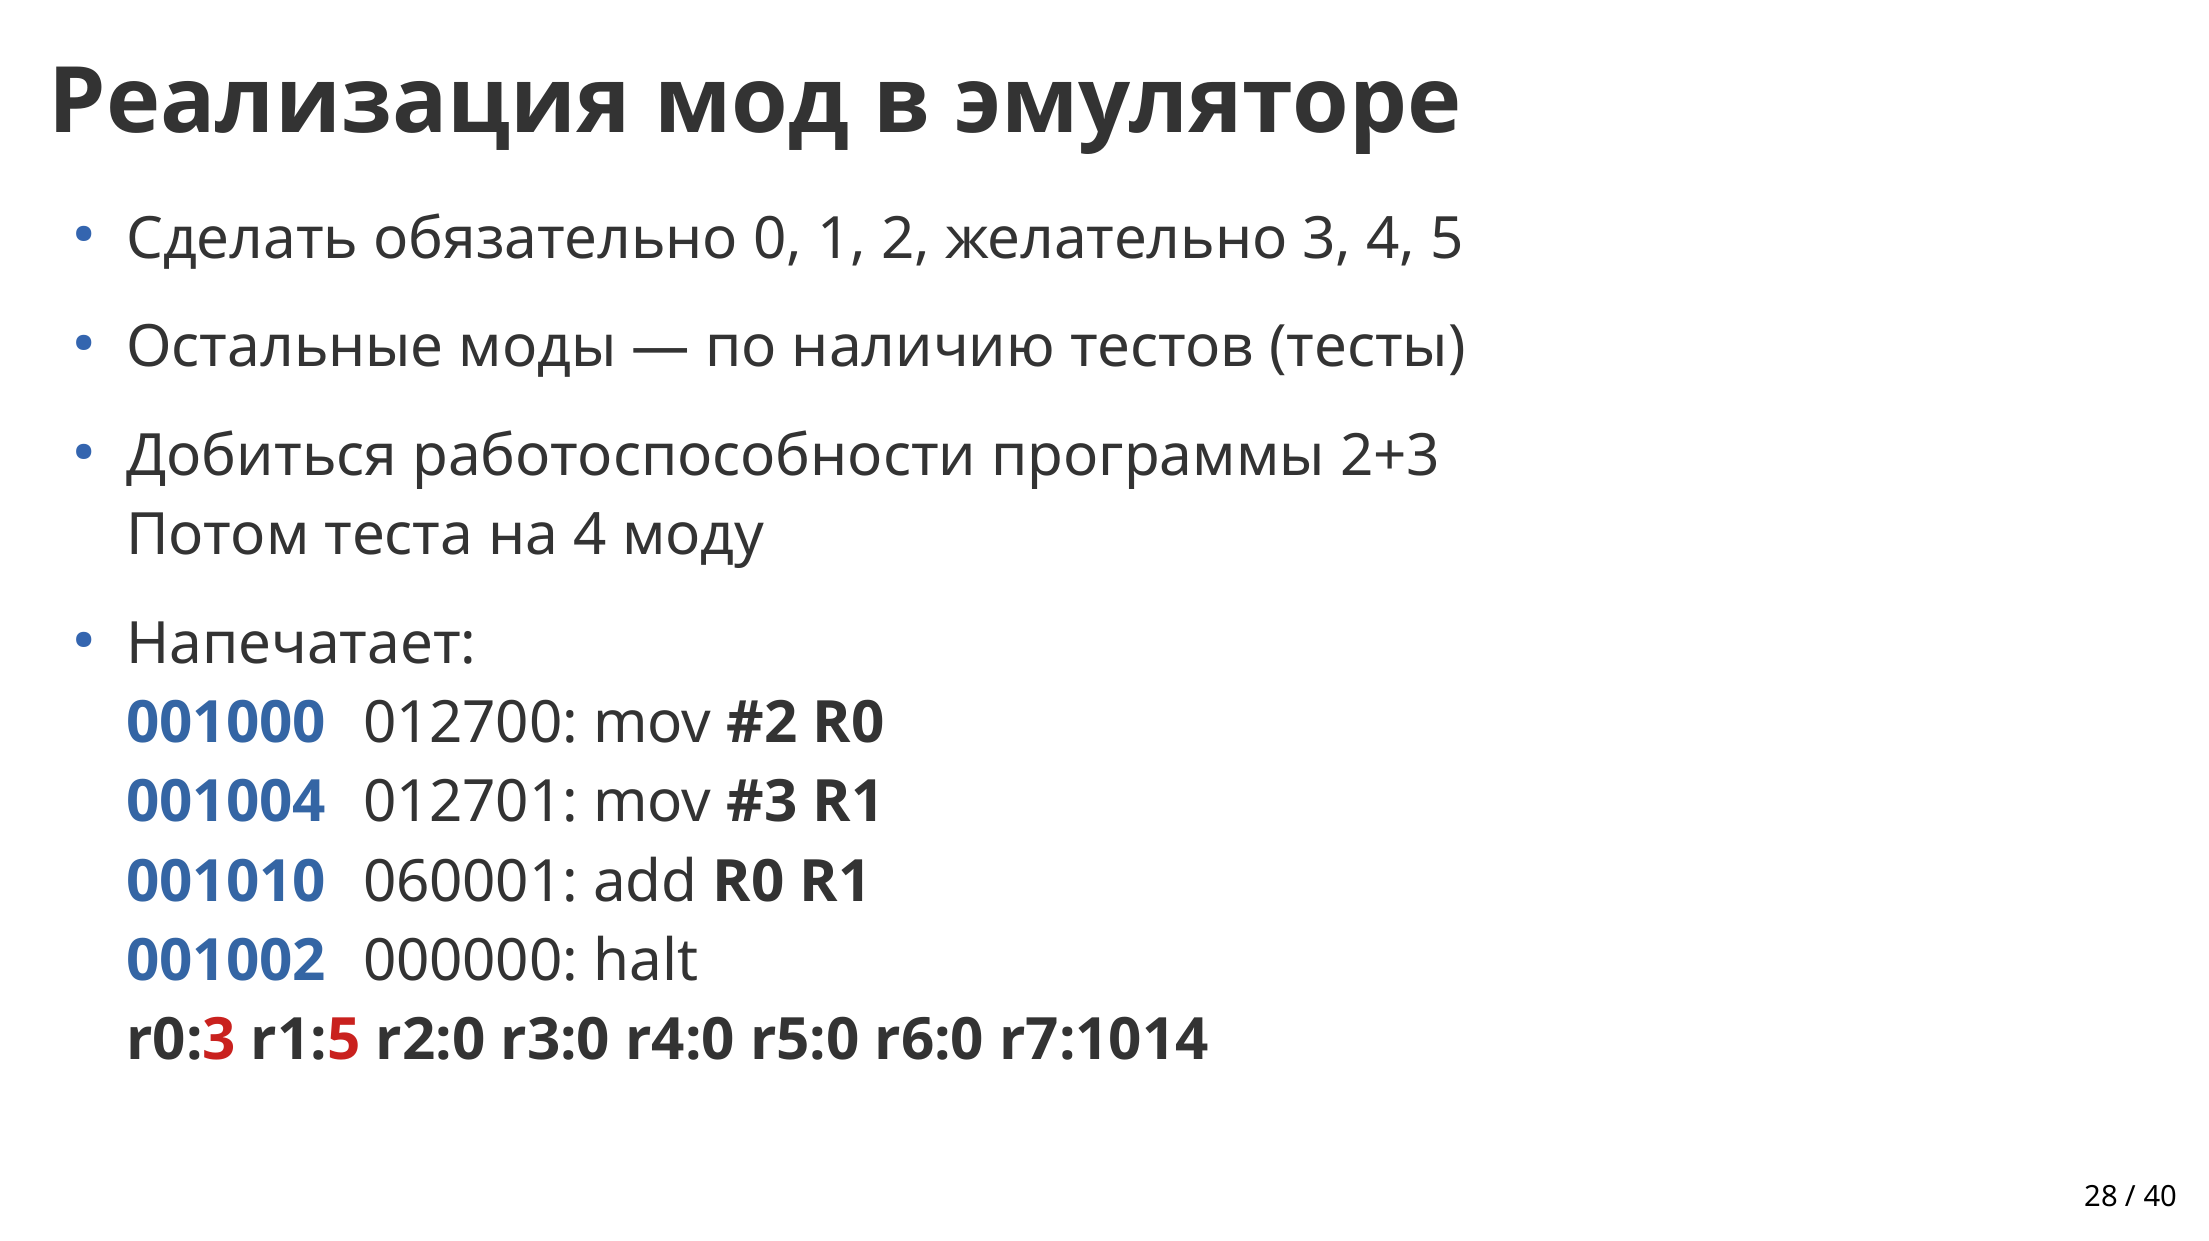

# Реализация мод в эмуляторе
Сделать обязательно 0, 1, 2, желательно 3, 4, 5
Остальные моды — по наличию тестов (тесты)
Добиться работоспособности программы 2+3
Потом теста на 4 моду
Напечатает:
001000	 012700: mov #2 R0
001004 	 012701: mov #3 R1
001010	 060001: add R0 R1
001002	 000000: halt
r0:3 r1:5 r2:0 r3:0 r4:0 r5:0 r6:0 r7:1014
28